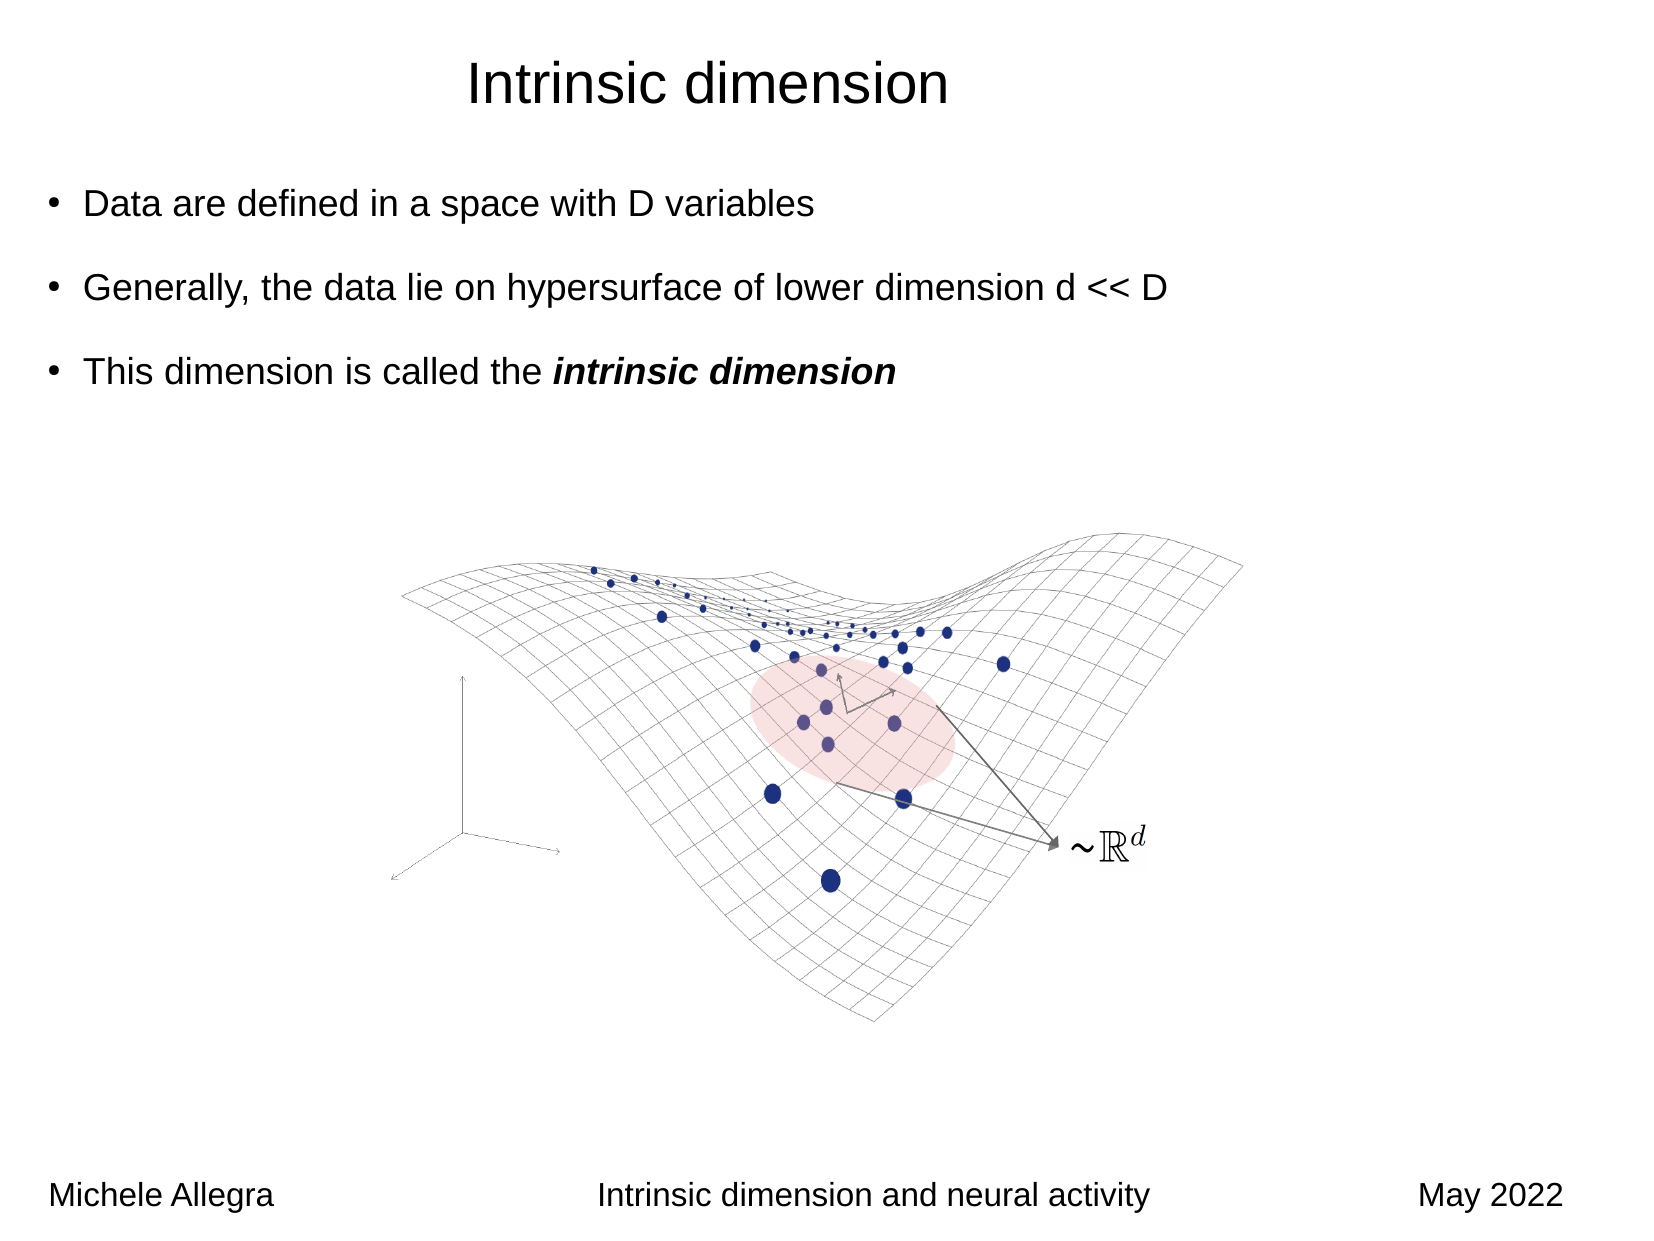

# Intrinsic dimension
Data are defined in a space with D variables
Generally, the data lie on hypersurface of lower dimension d << D
This dimension is called the intrinsic dimension
Michele Allegra Intrinsic dimension and neural activity May 2022